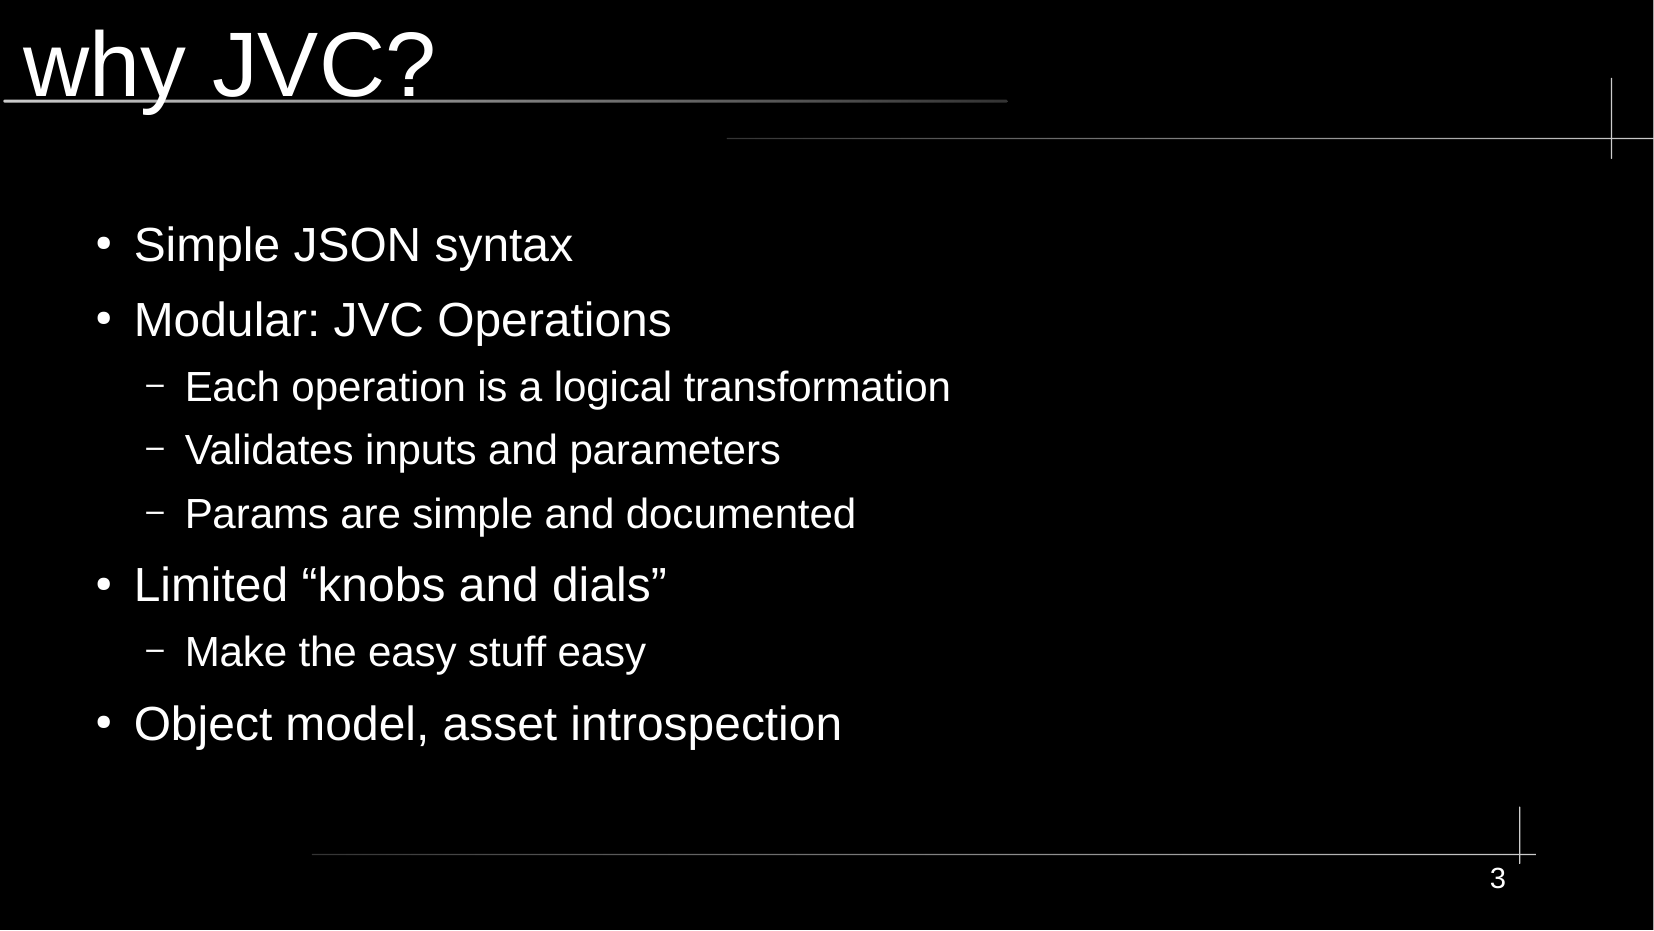

# why JVC?
Simple JSON syntax
Modular: JVC Operations
Each operation is a logical transformation
Validates inputs and parameters
Params are simple and documented
Limited “knobs and dials”
Make the easy stuff easy
Object model, asset introspection
3